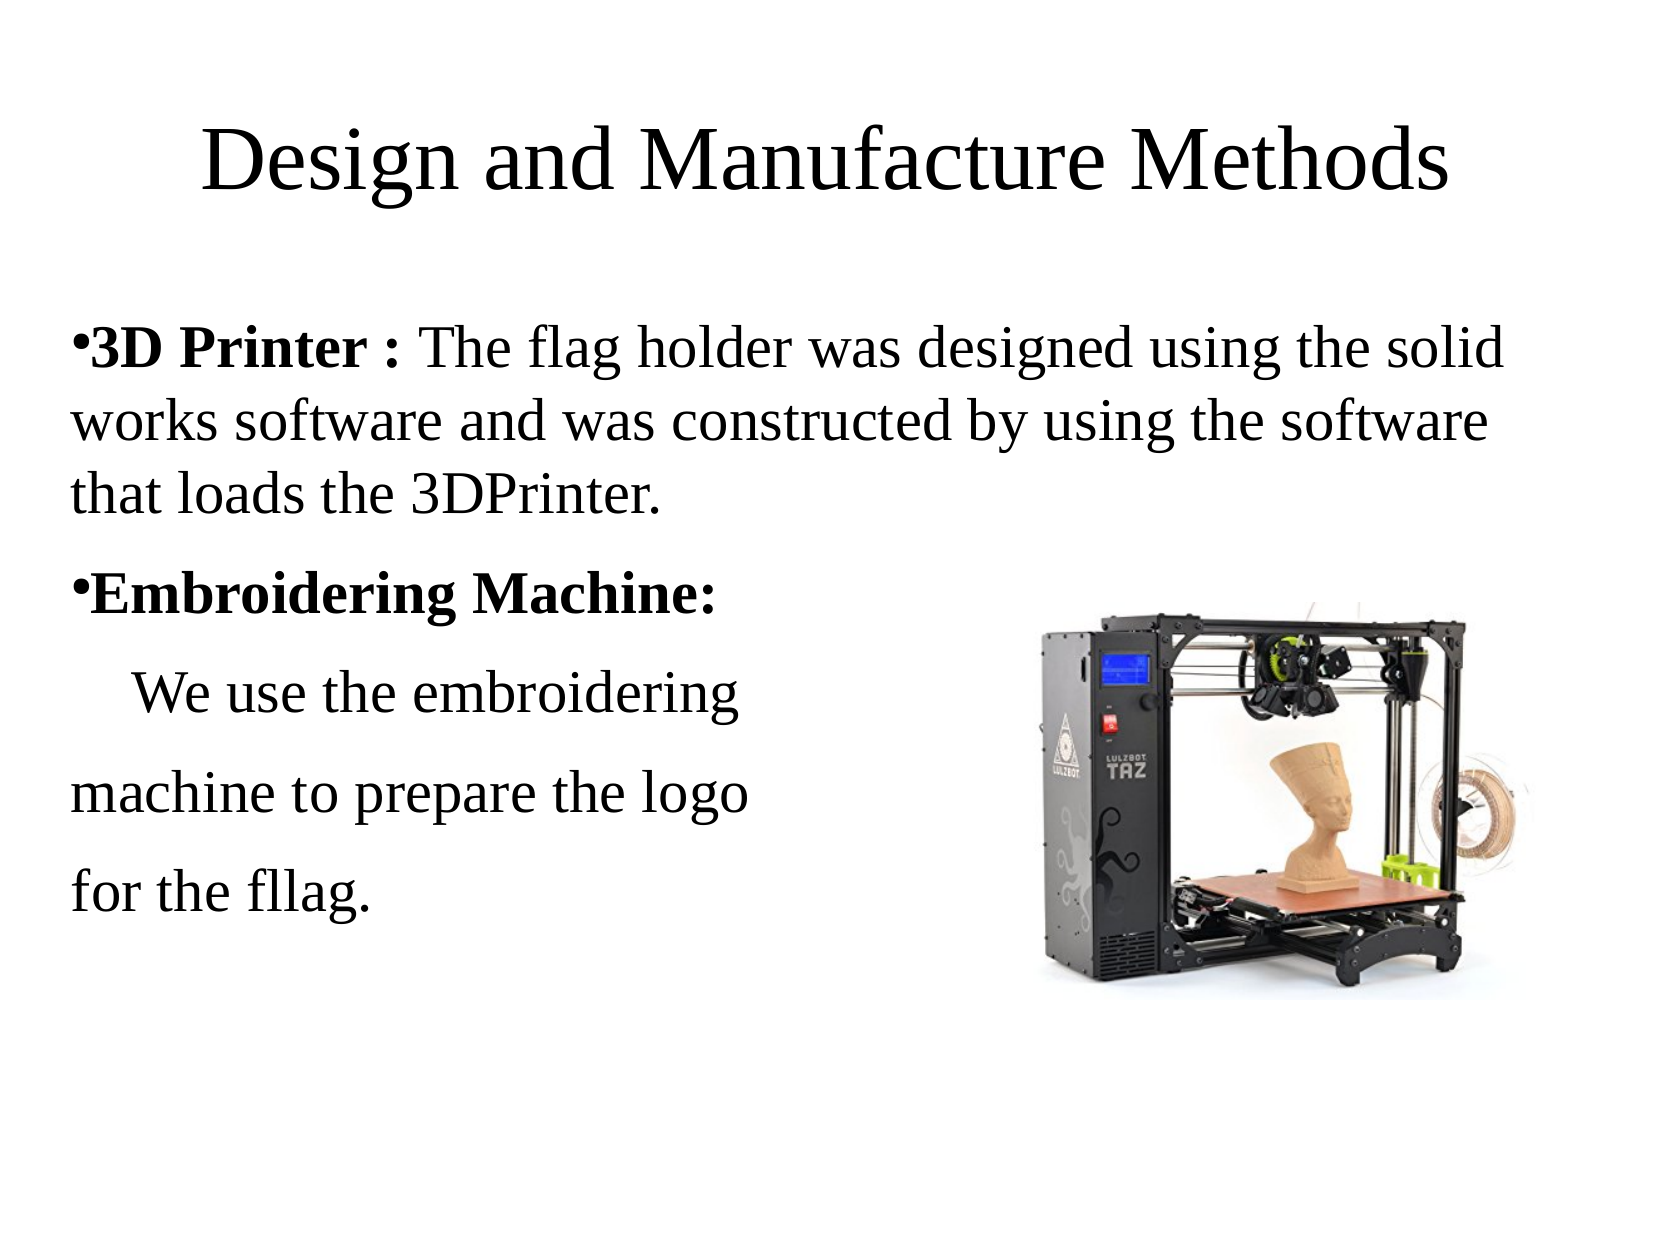

# Design and Manufacture Methods
3D Printer : The flag holder was designed using the solid works software and was constructed by using the software that loads the 3DPrinter.
Embroidering Machine:
 We use the embroidering
machine to prepare the logo
for the fllag.